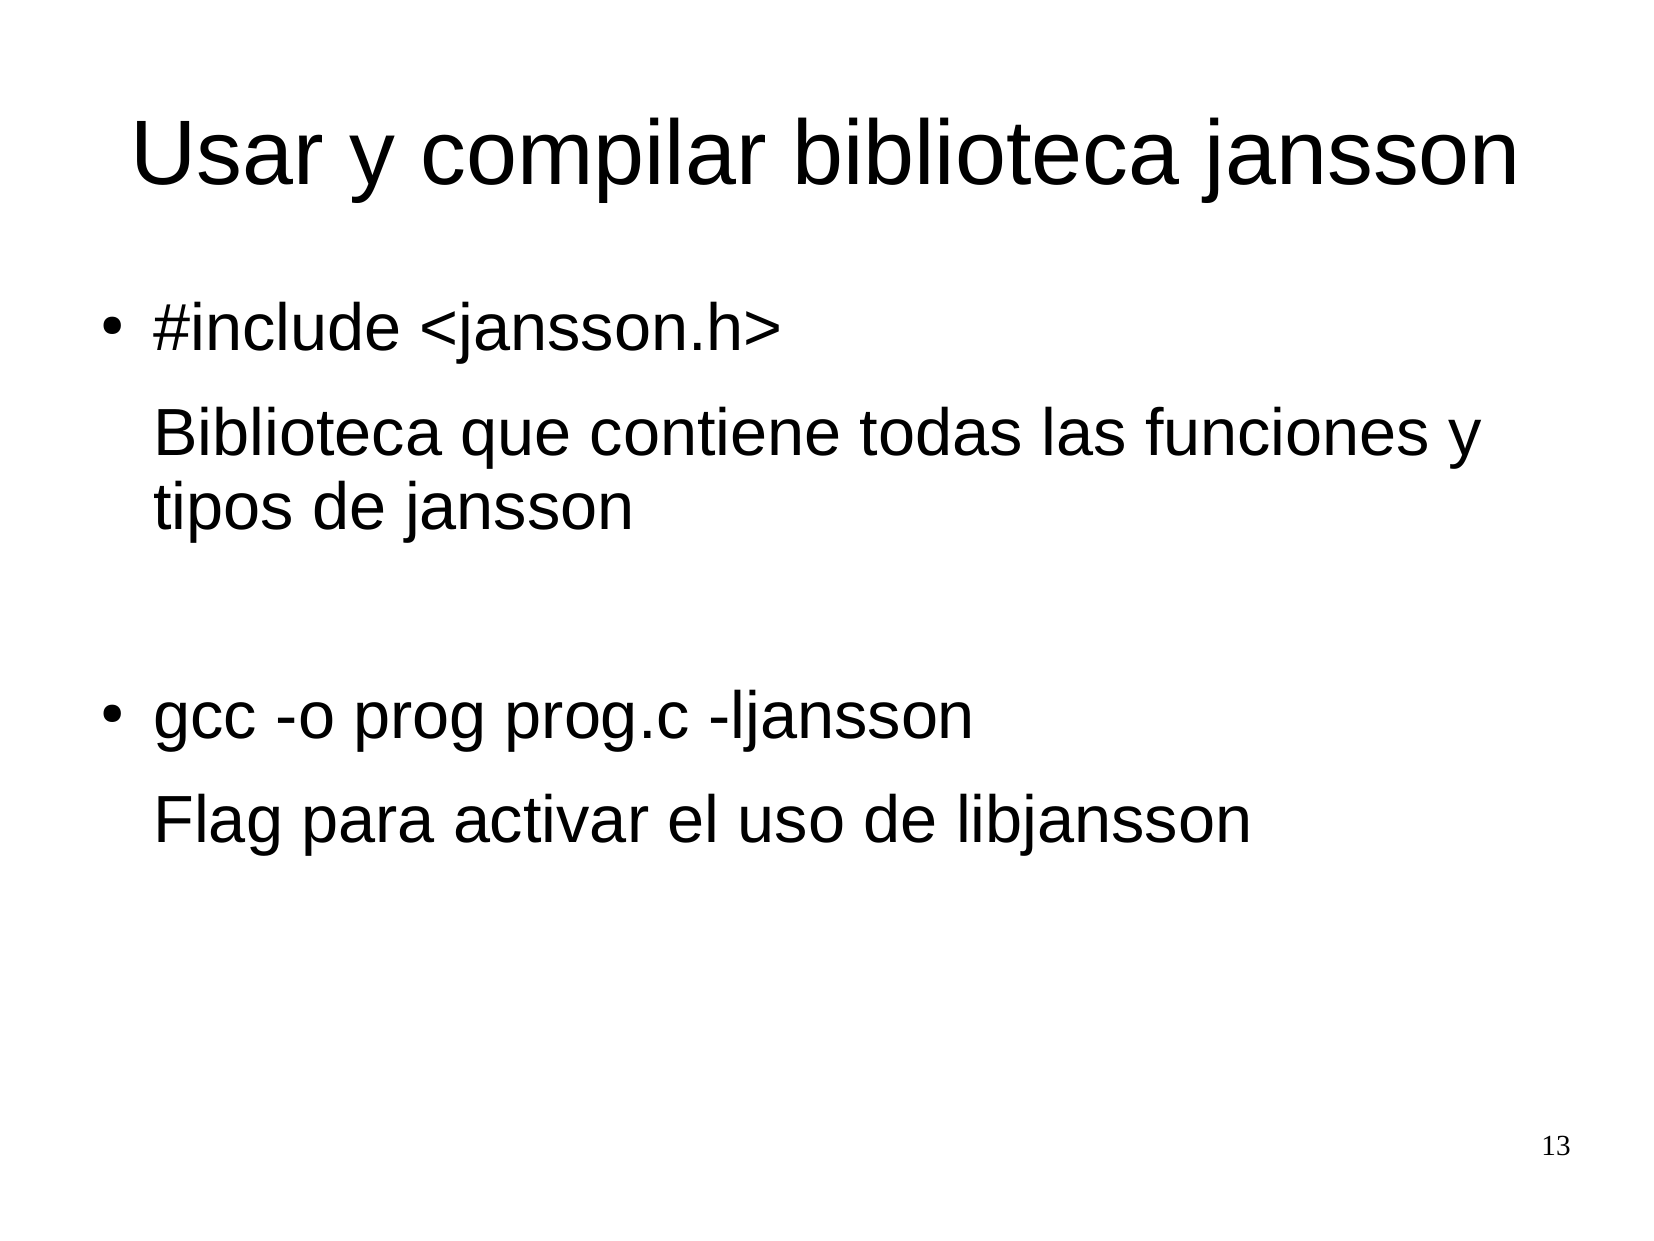

# Usar y compilar biblioteca jansson
#include <jansson.h>
Biblioteca que contiene todas las funciones y tipos de jansson
gcc -o prog prog.c -ljansson
Flag para activar el uso de libjansson
13